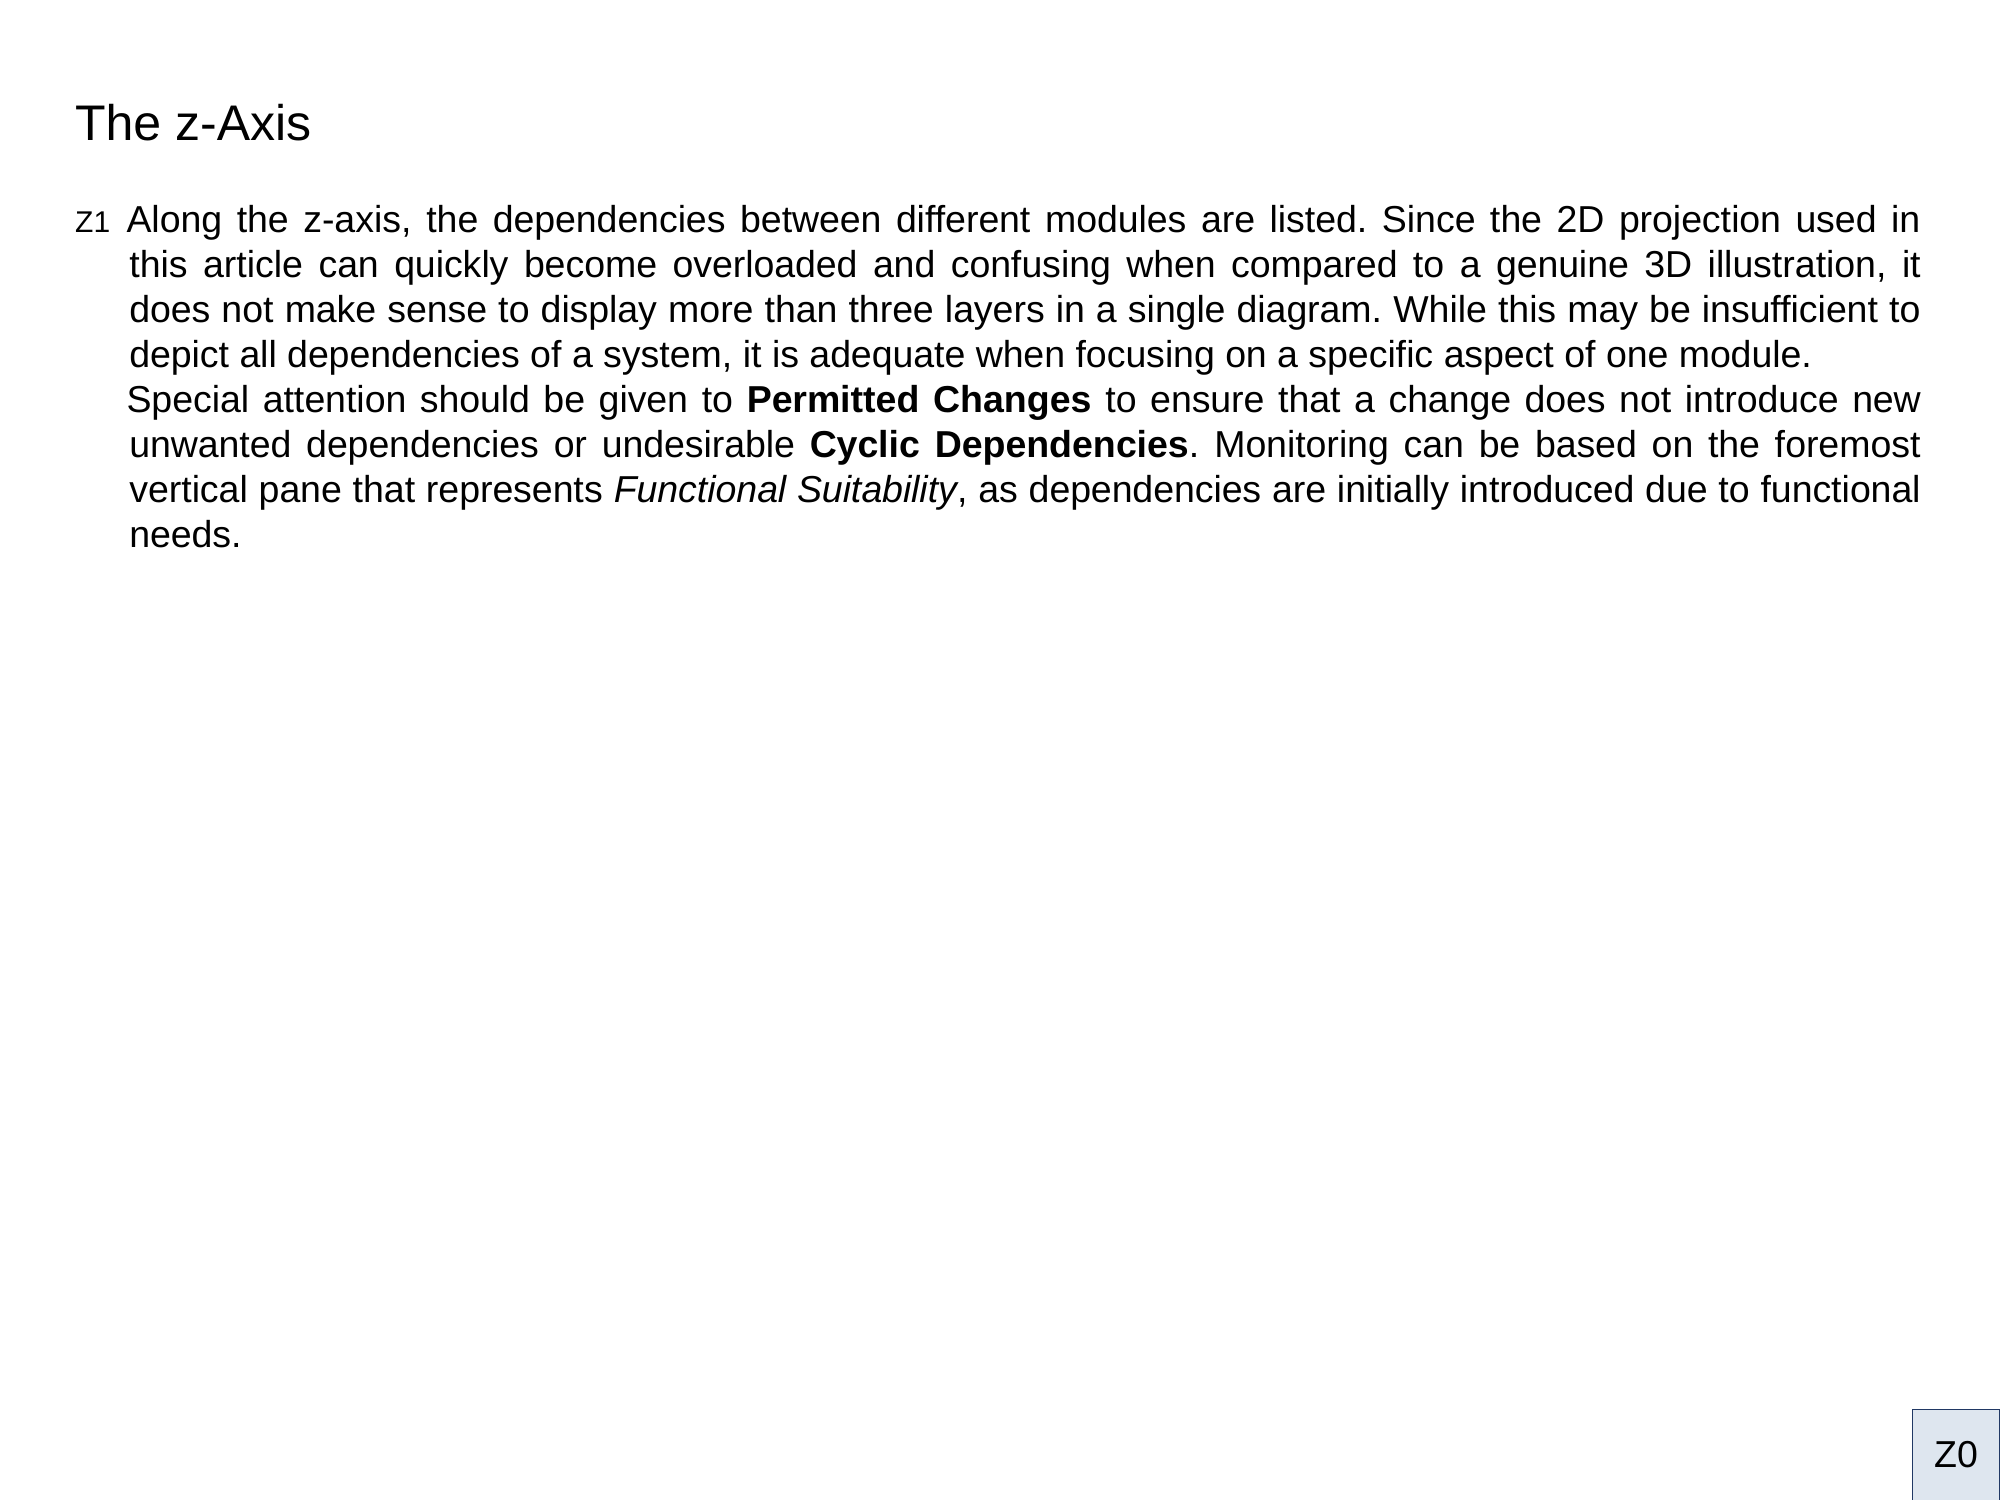

The z-Axis
Along the z-axis, the dependencies between different modules are listed. Since the 2D projection used in this article can quickly become overloaded and confusing when compared to a genuine 3D illustration, it does not make sense to display more than three layers in a single diagram. While this may be insufficient to depict all dependencies of a system, it is adequate when focusing on a specific aspect of one module.
Special attention should be given to Permitted Changes to ensure that a change does not introduce new unwanted dependencies or undesirable Cyclic Dependencies. Monitoring can be based on the foremost vertical pane that represents Functional Suitability, as dependencies are initially introduced due to functional needs.
Z0